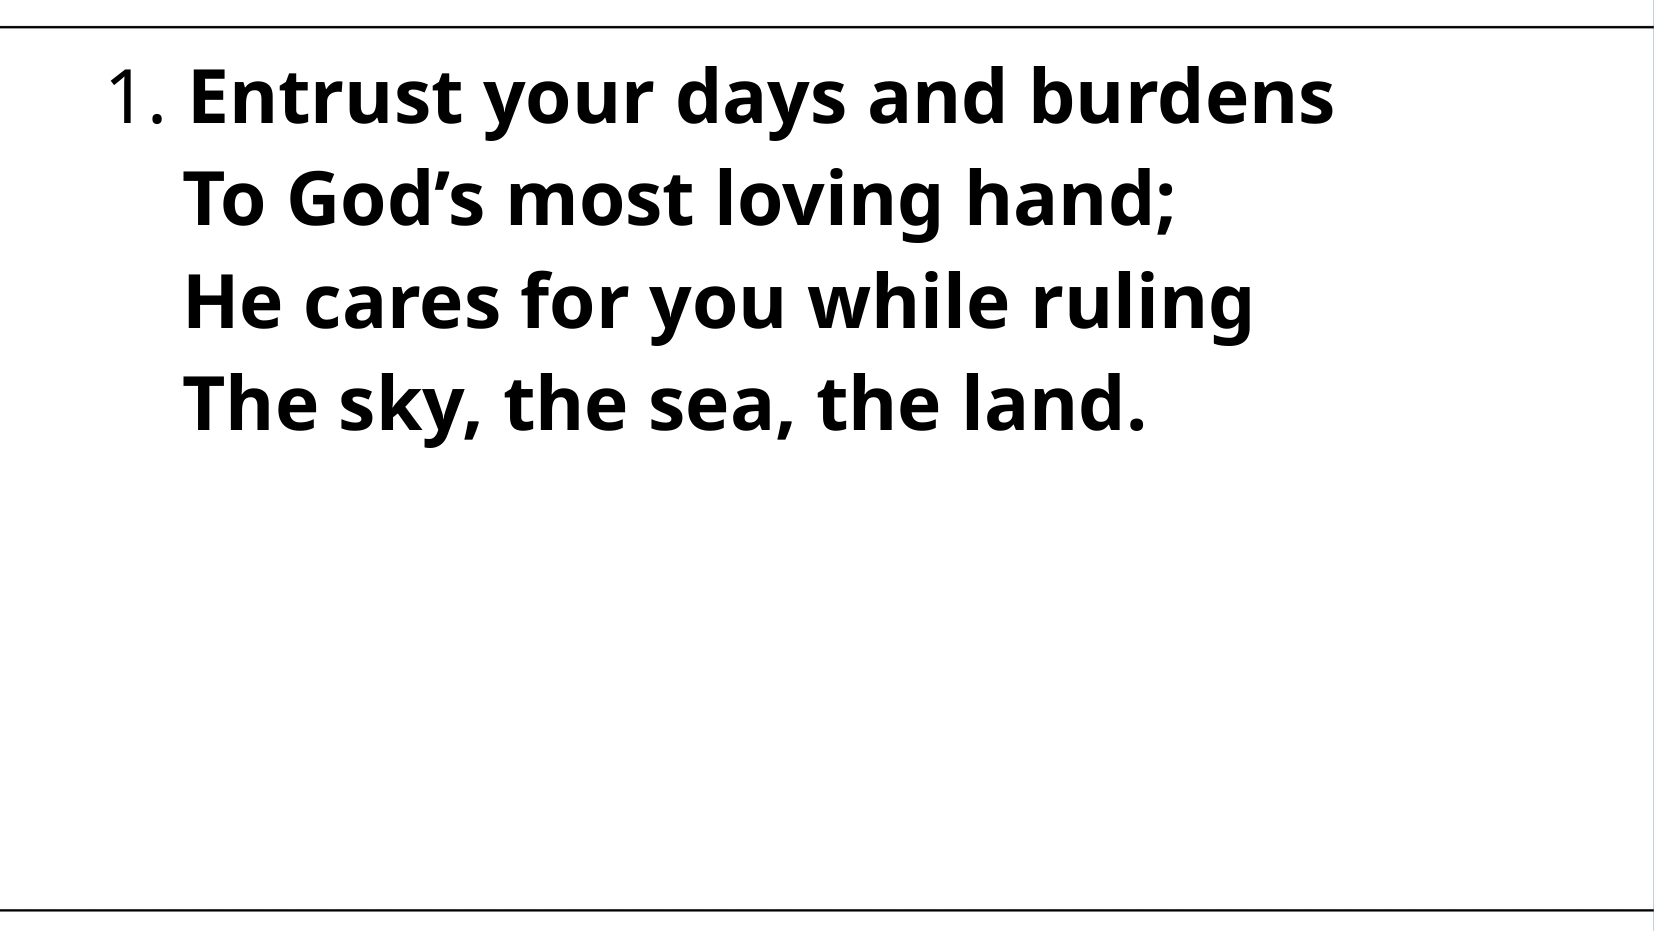

1. Entrust your days and burdens
 To God’s most loving hand;
 He cares for you while ruling
 The sky, the sea, the land.